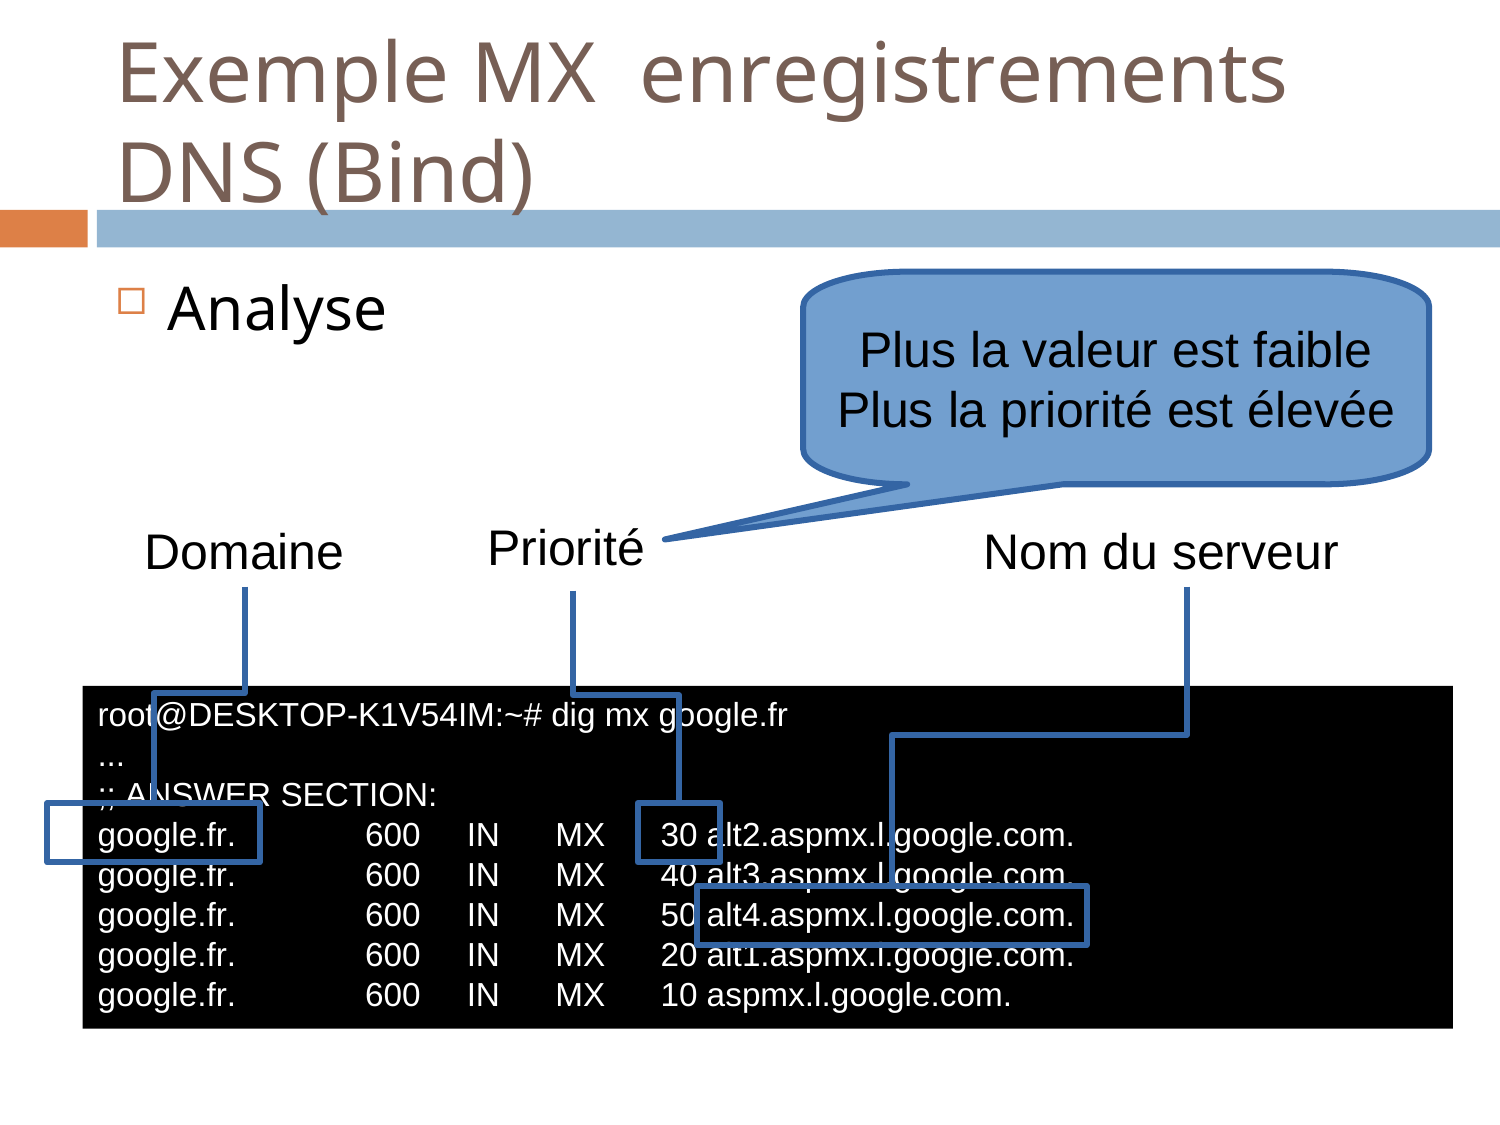

# Exemple MX enregistrements DNS (Bind)
Analyse
Plus la valeur est faible
Plus la priorité est élevée
Priorité
Domaine
Nom du serveur
root@DESKTOP-K1V54IM:~# dig mx google.fr
...
;; ANSWER SECTION:
google.fr. 600 IN MX 30 alt2.aspmx.l.google.com.
google.fr. 600 IN MX 40 alt3.aspmx.l.google.com.
google.fr. 600 IN MX 50 alt4.aspmx.l.google.com.
google.fr. 600 IN MX 20 alt1.aspmx.l.google.com.
google.fr. 600 IN MX 10 aspmx.l.google.com.